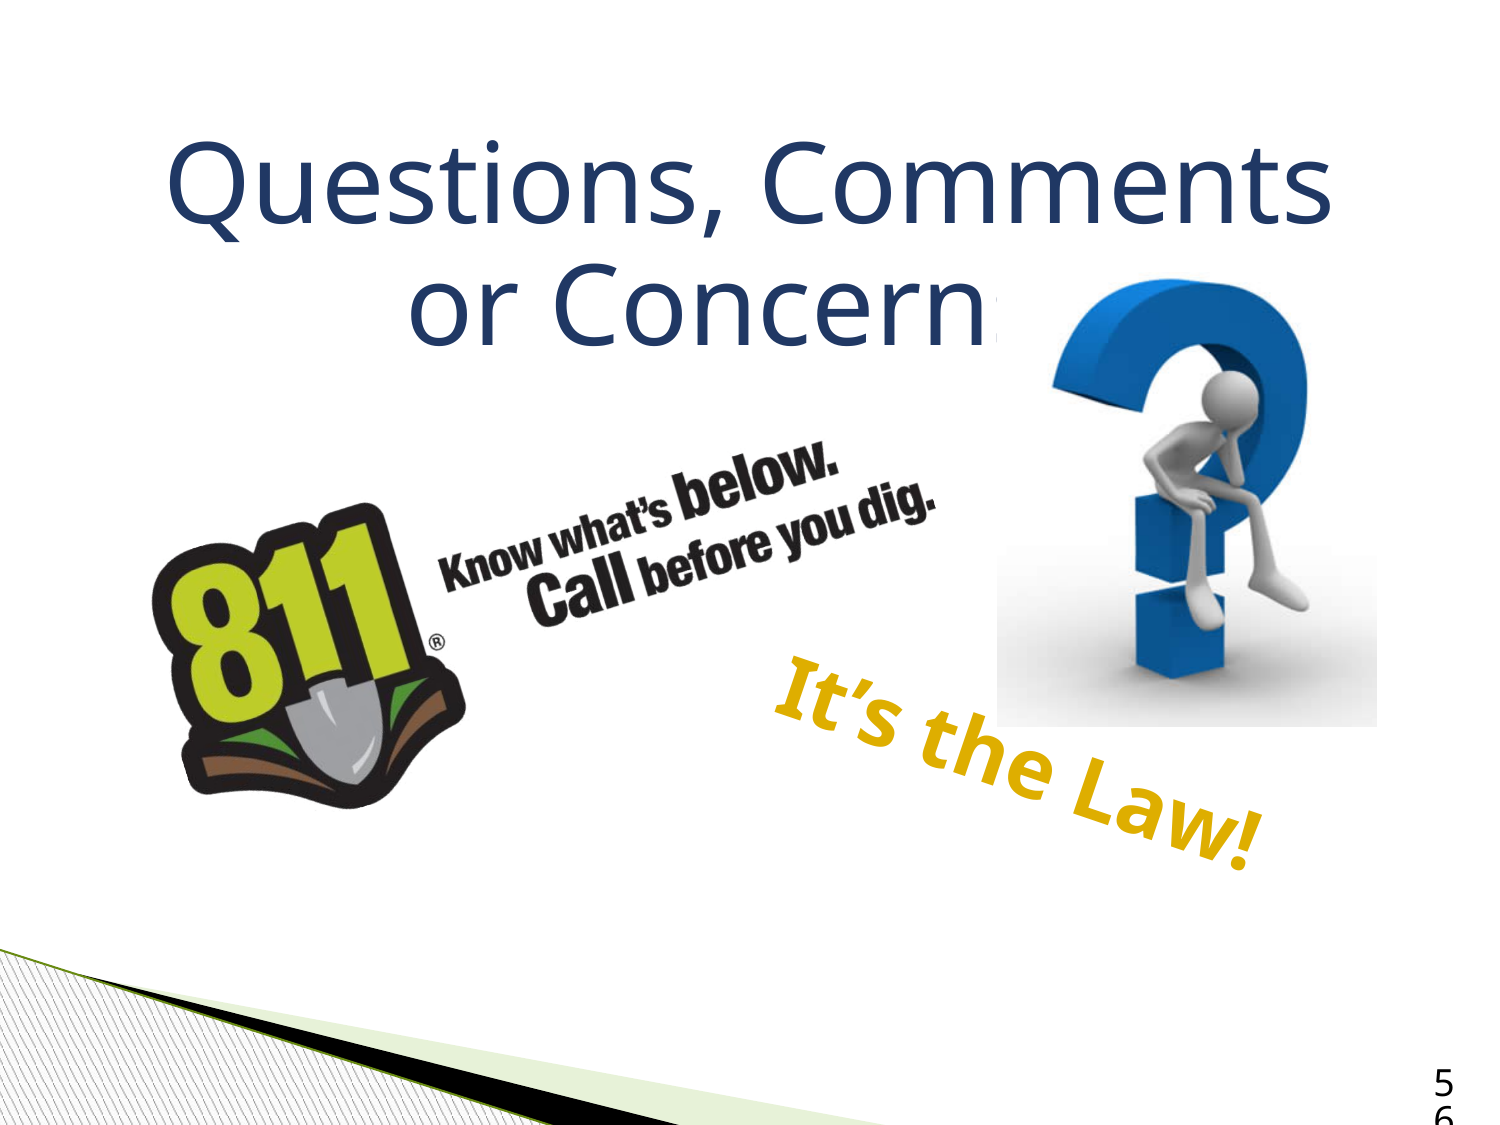

Questions, Comments or Concerns?
It’s the Law!